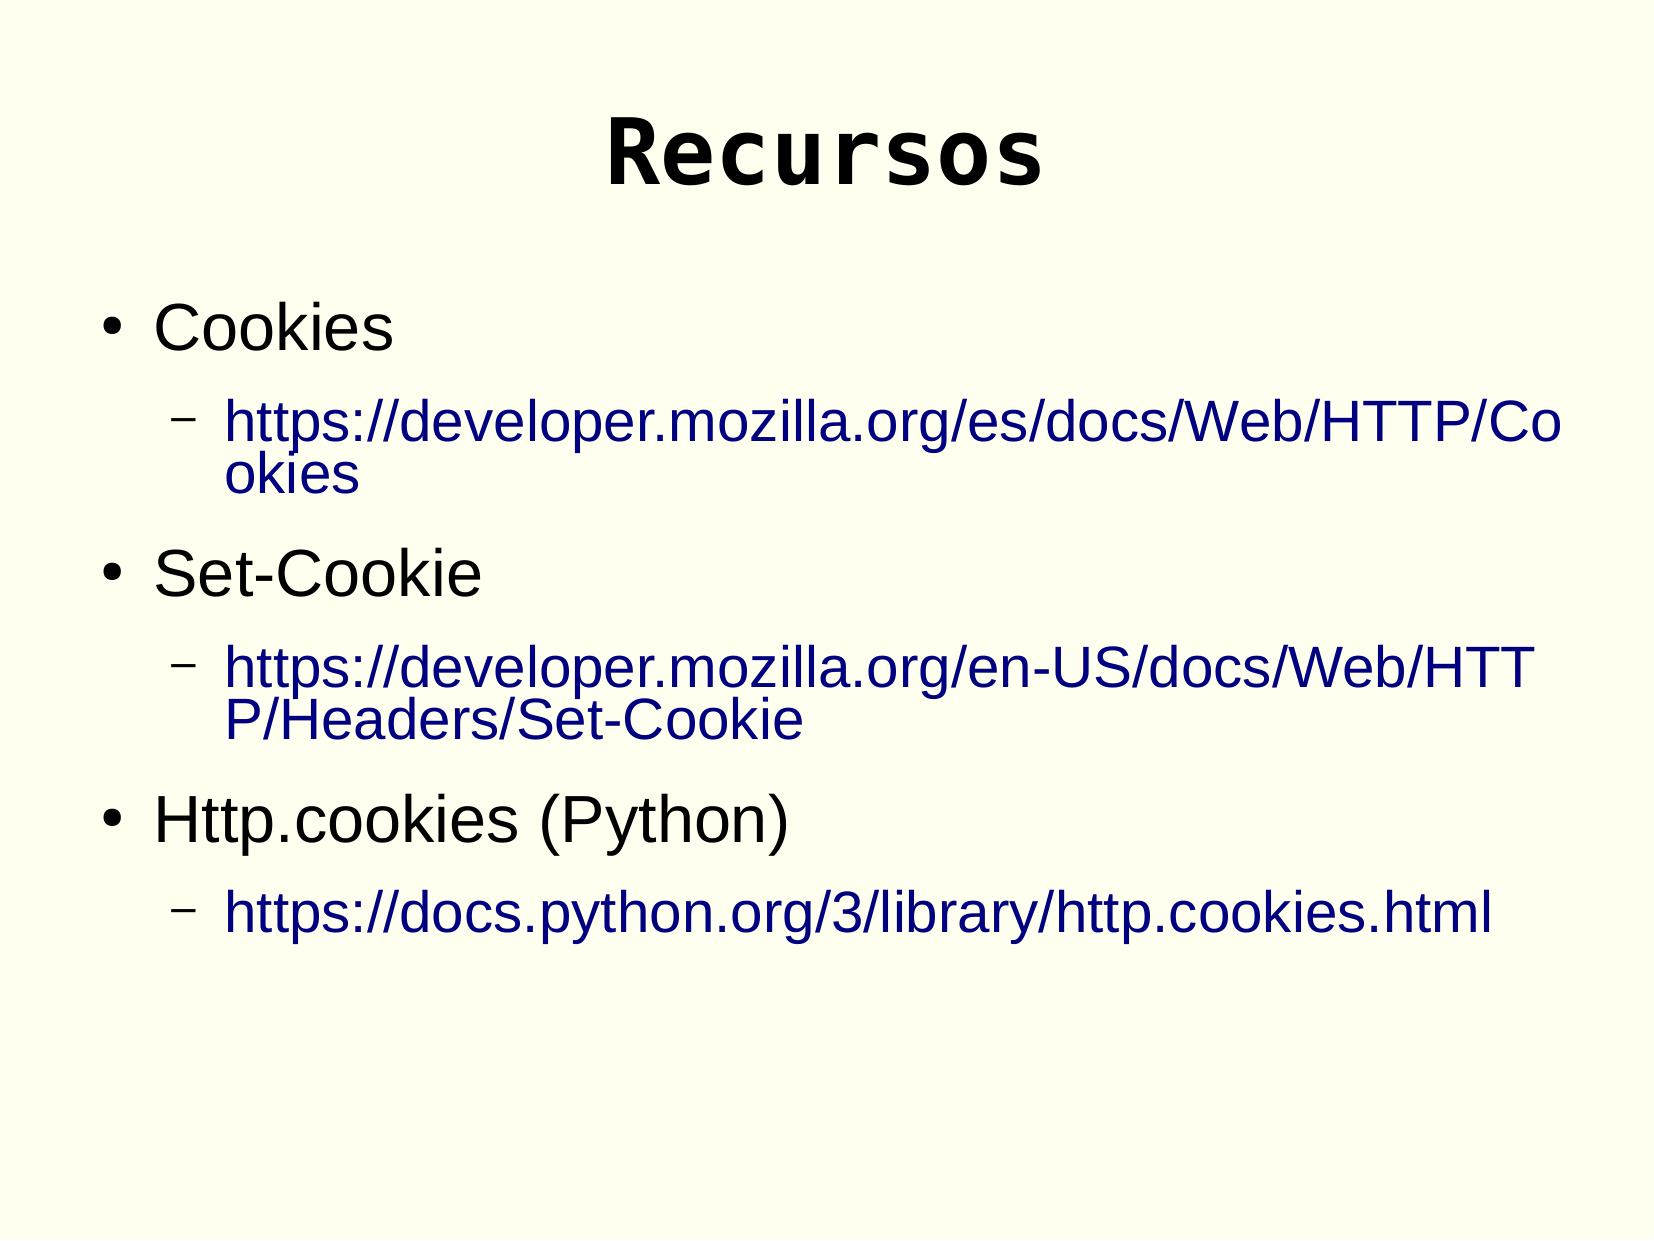

# Recursos
Cookies
https://developer.mozilla.org/es/docs/Web/HTTP/Cookies
Set-Cookie
https://developer.mozilla.org/en-US/docs/Web/HTTP/Headers/Set-Cookie
Http.cookies (Python)
https://docs.python.org/3/library/http.cookies.html